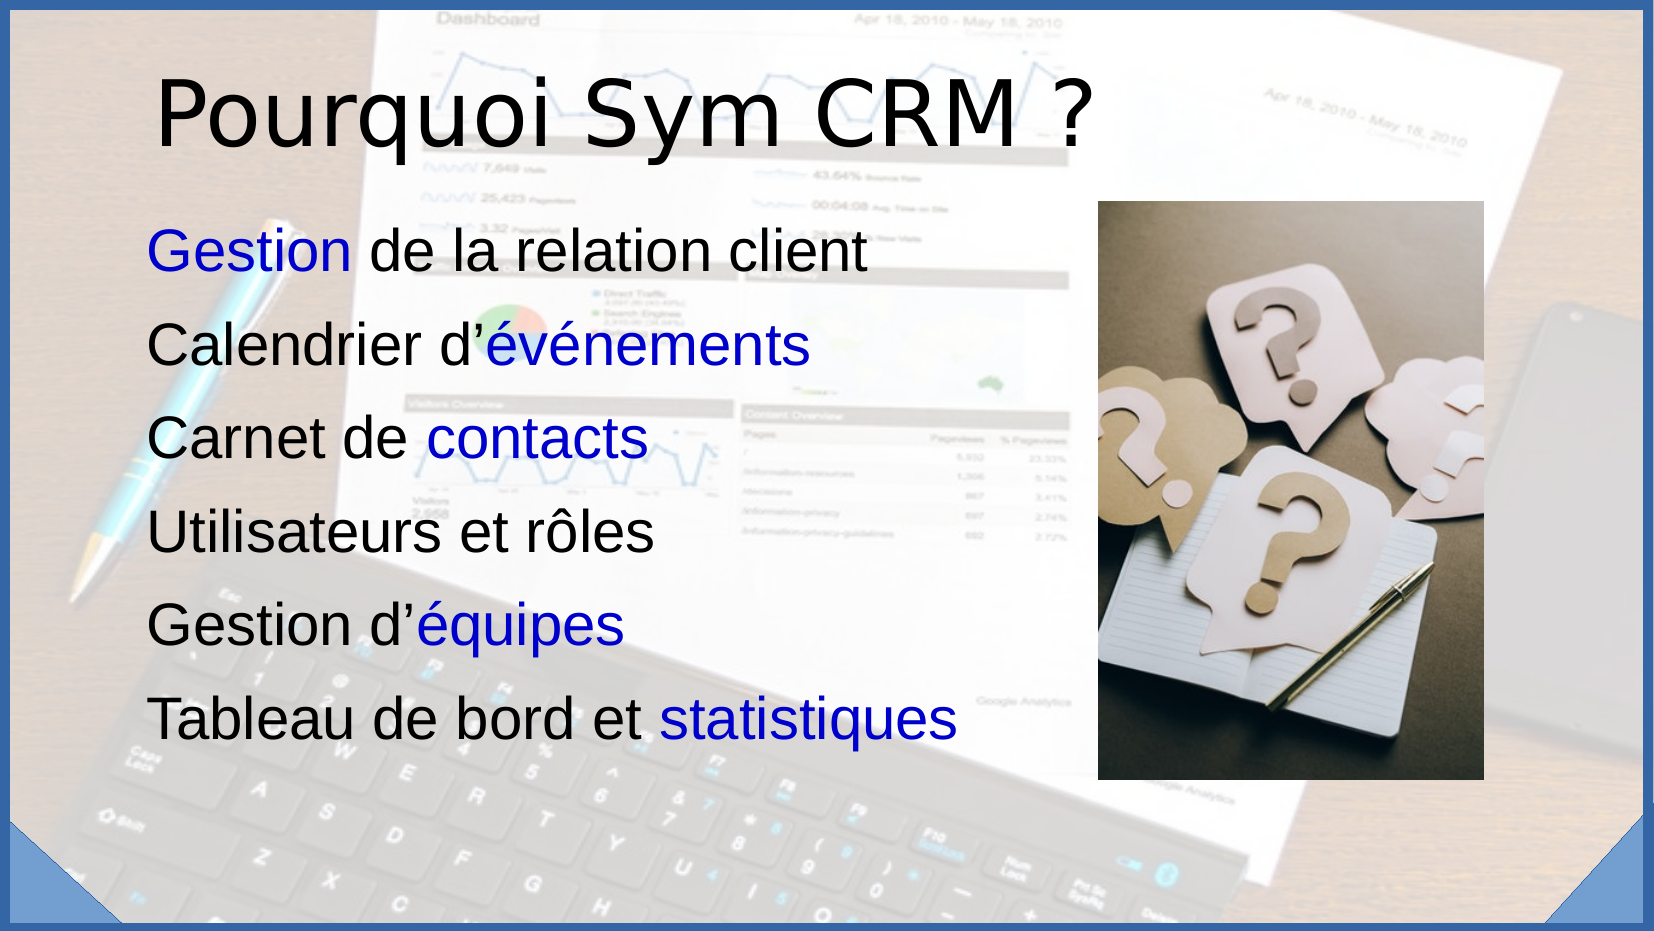

# Pourquoi Sym CRM ?
Gestion de la relation client
Calendrier d’événements
Carnet de contacts
Utilisateurs et rôles
Gestion d’équipes
Tableau de bord et statistiques